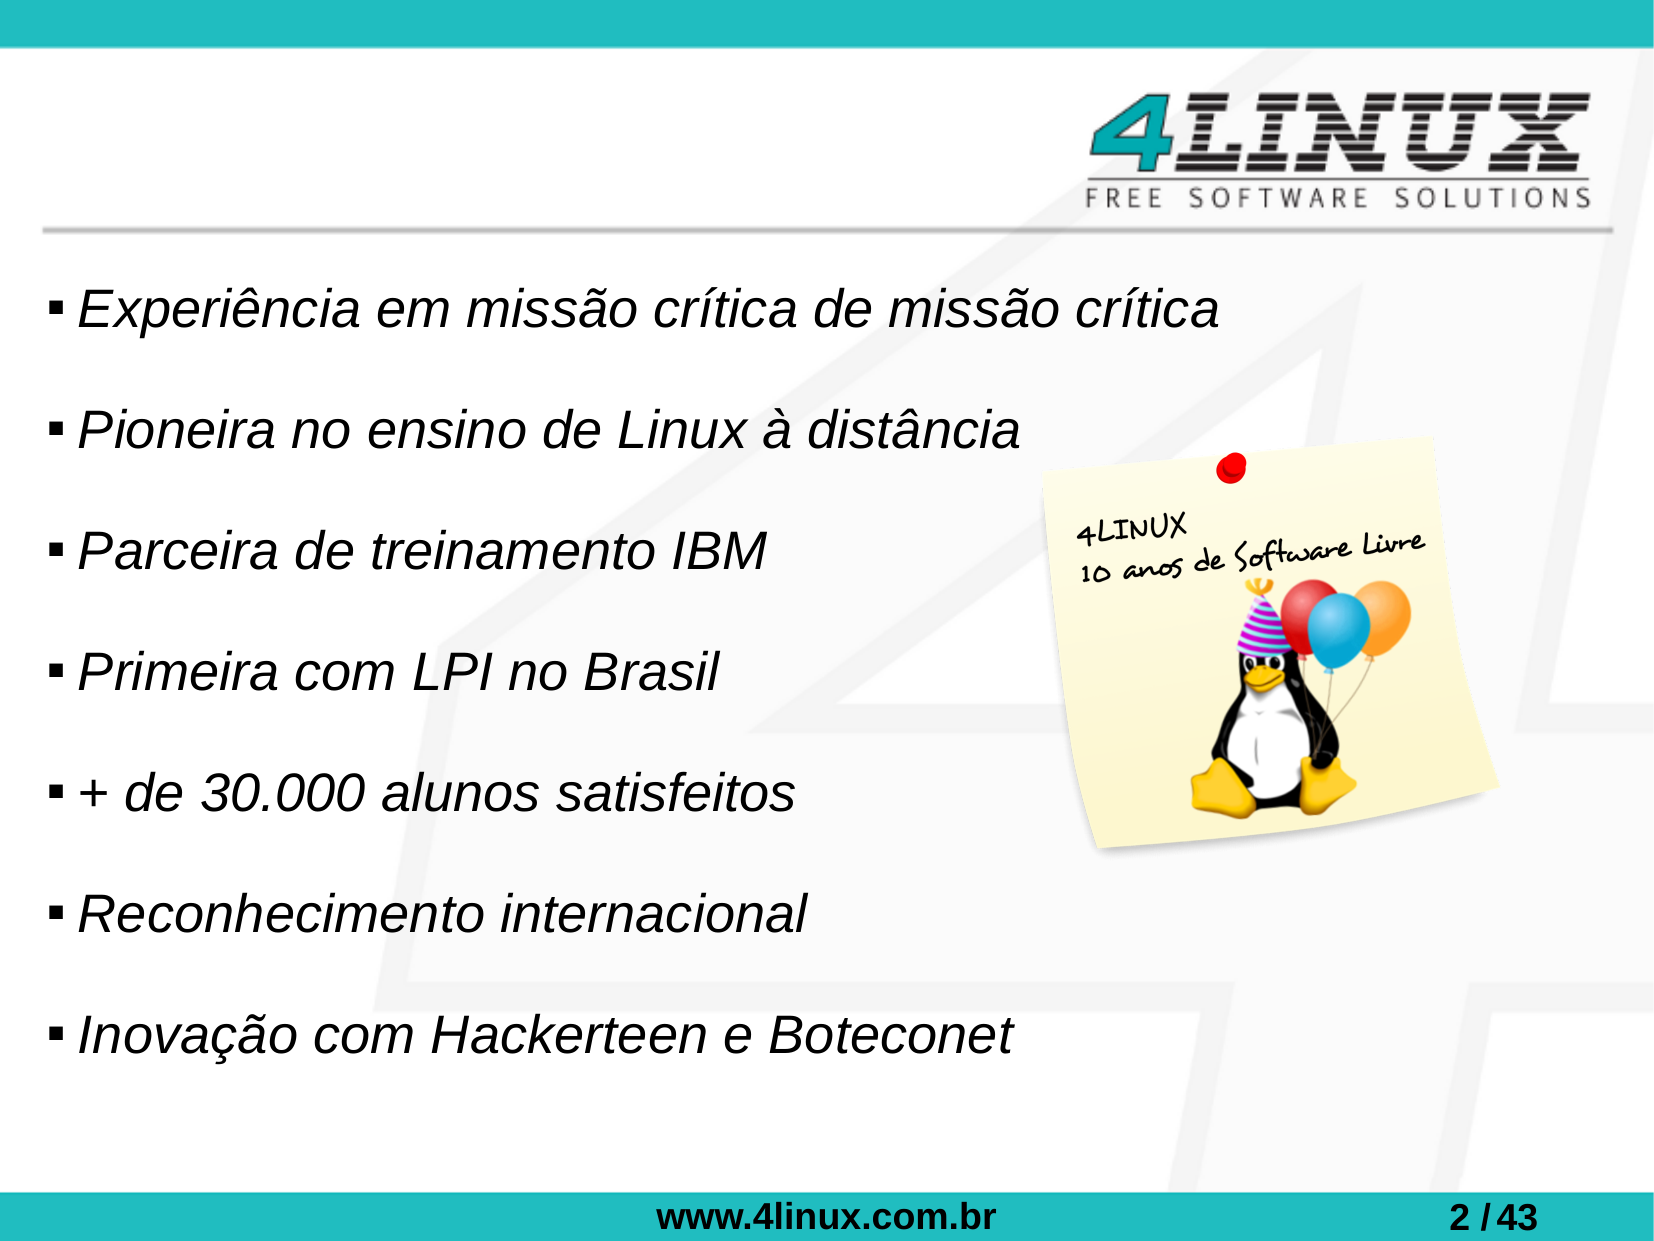

# Experiência em missão crítica de missão crítica
 Pioneira no ensino de Linux à distância
 Parceira de treinamento IBM
 Primeira com LPI no Brasil
 + de 30.000 alunos satisfeitos
 Reconhecimento internacional
 Inovação com Hackerteen e Boteconet